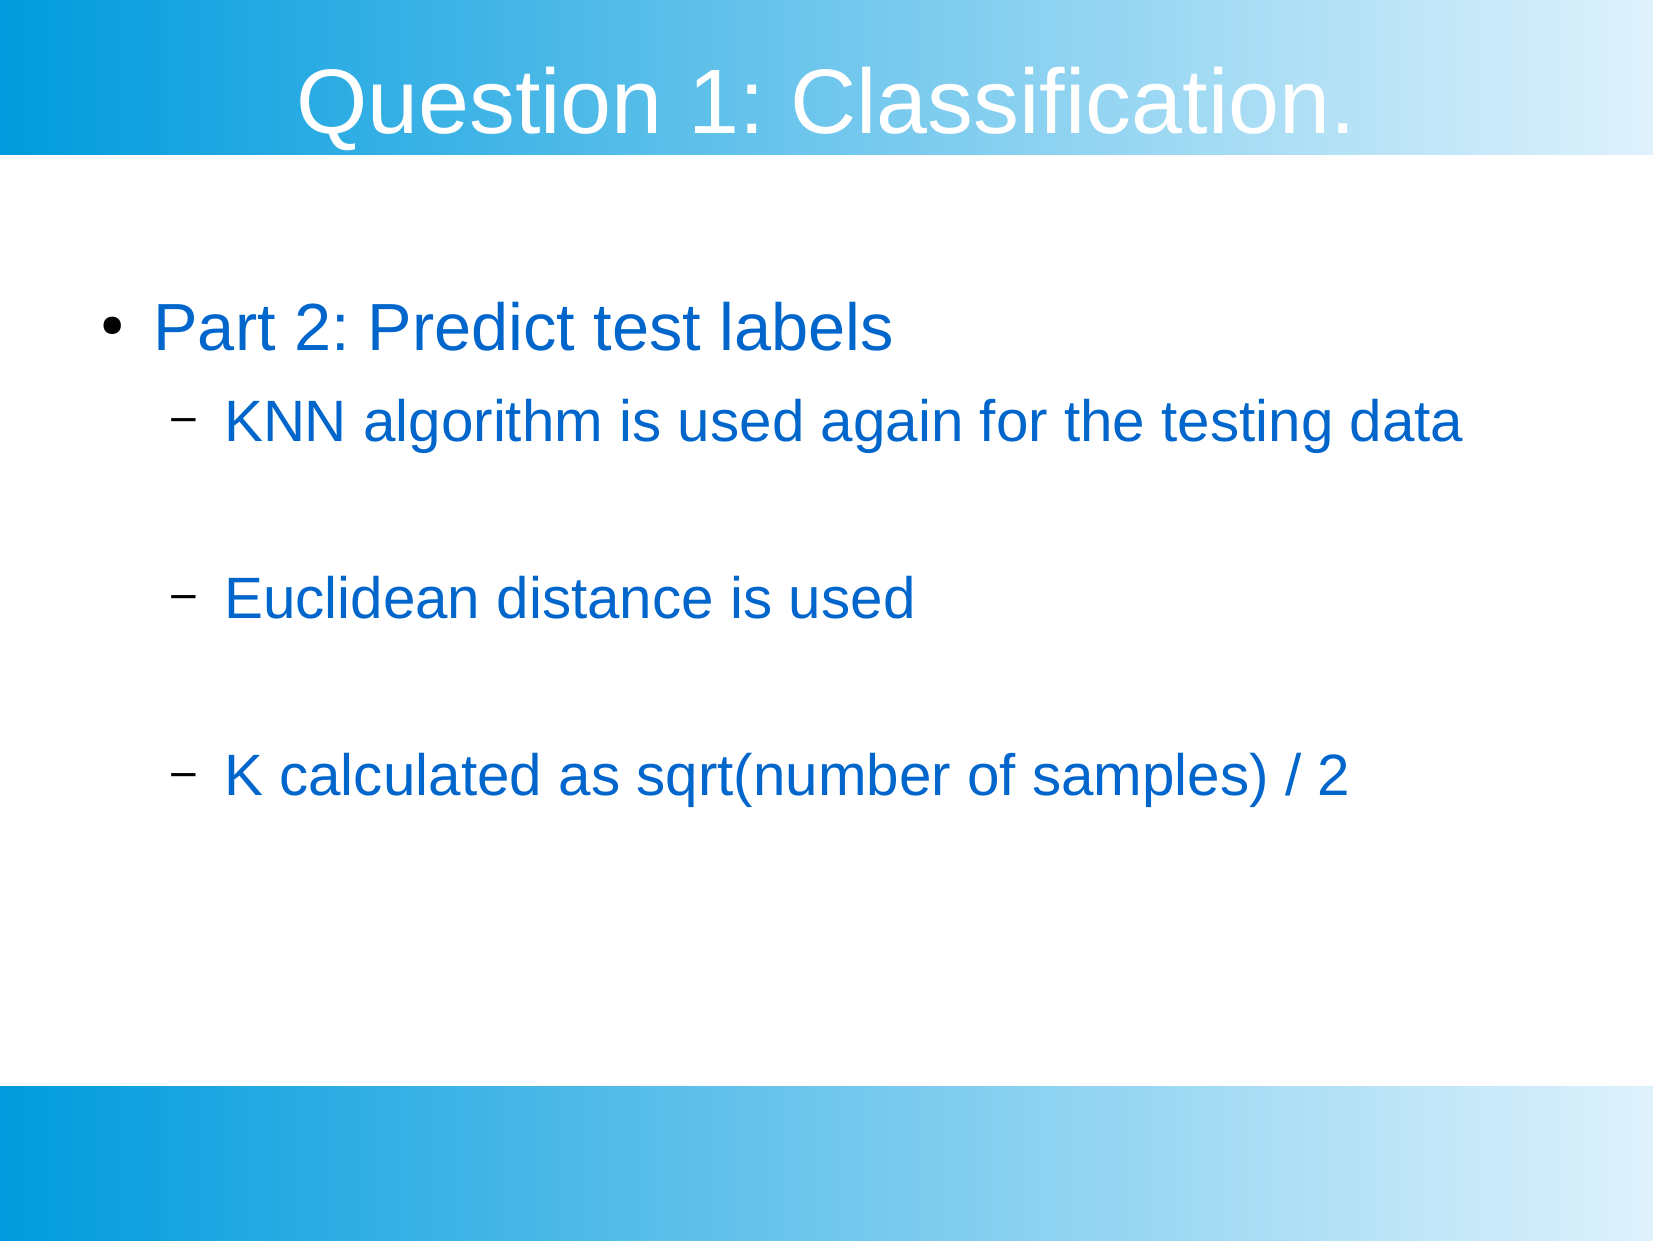

# Question 1: Classification.
Part 2: Predict test labels
KNN algorithm is used again for the testing data
Euclidean distance is used
K calculated as sqrt(number of samples) / 2